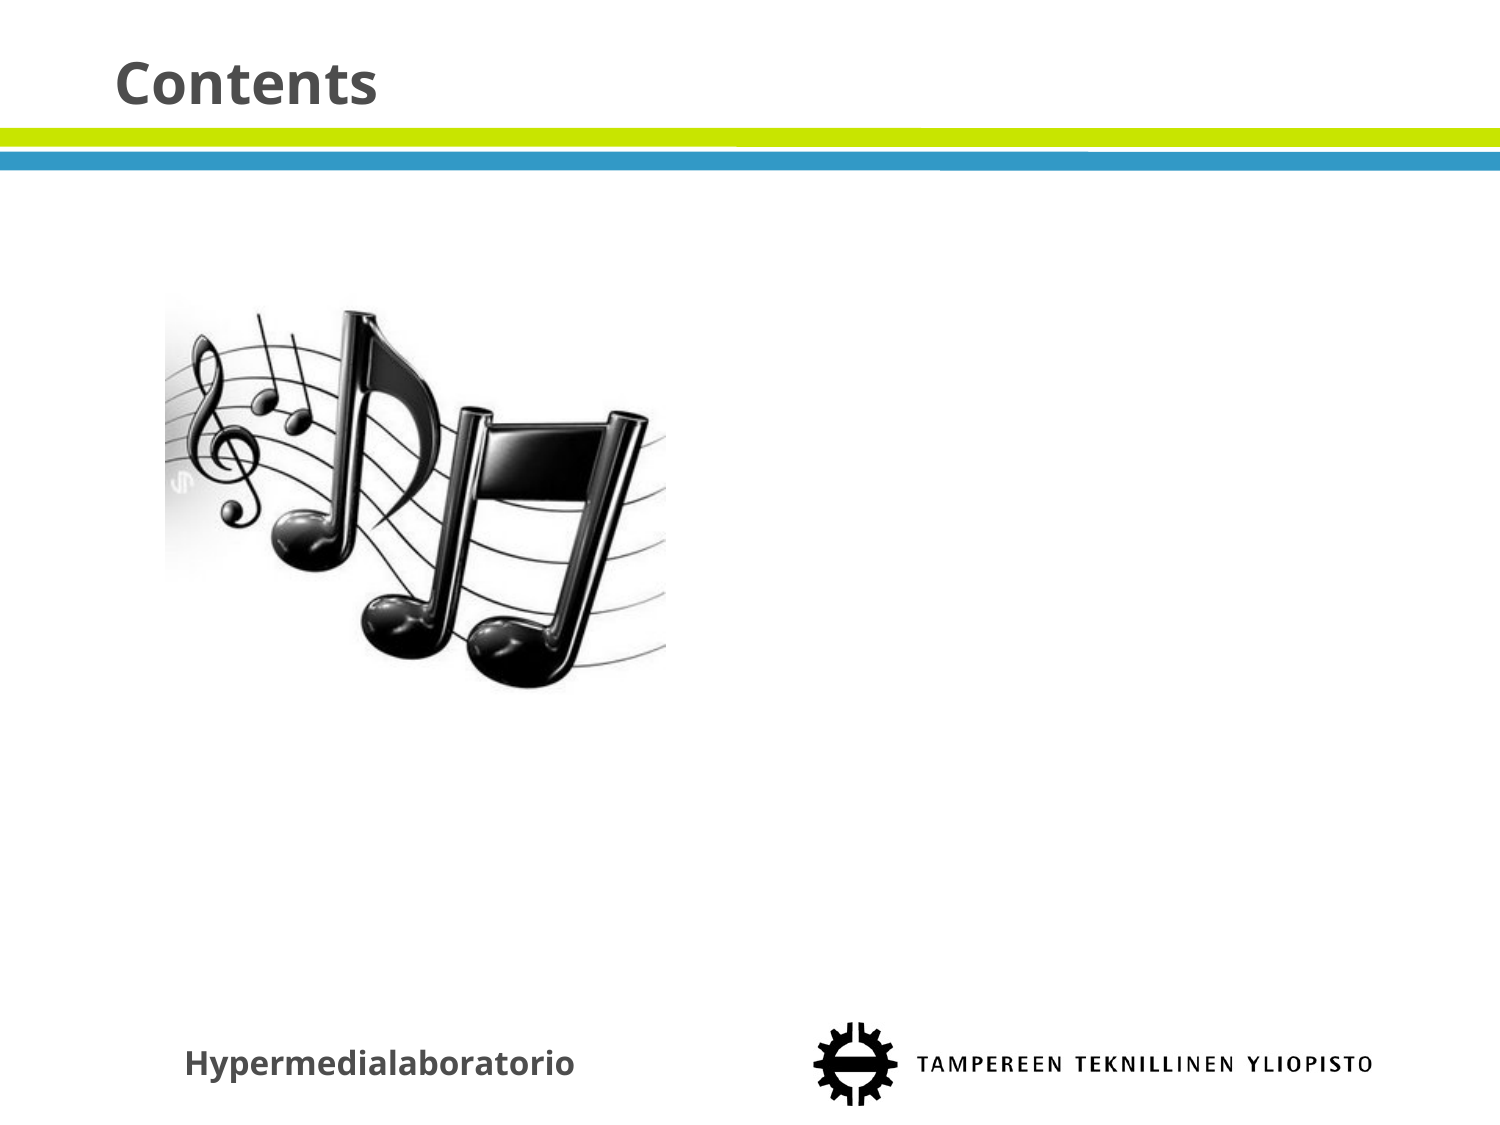

# Contents
| | |
| --- | --- |